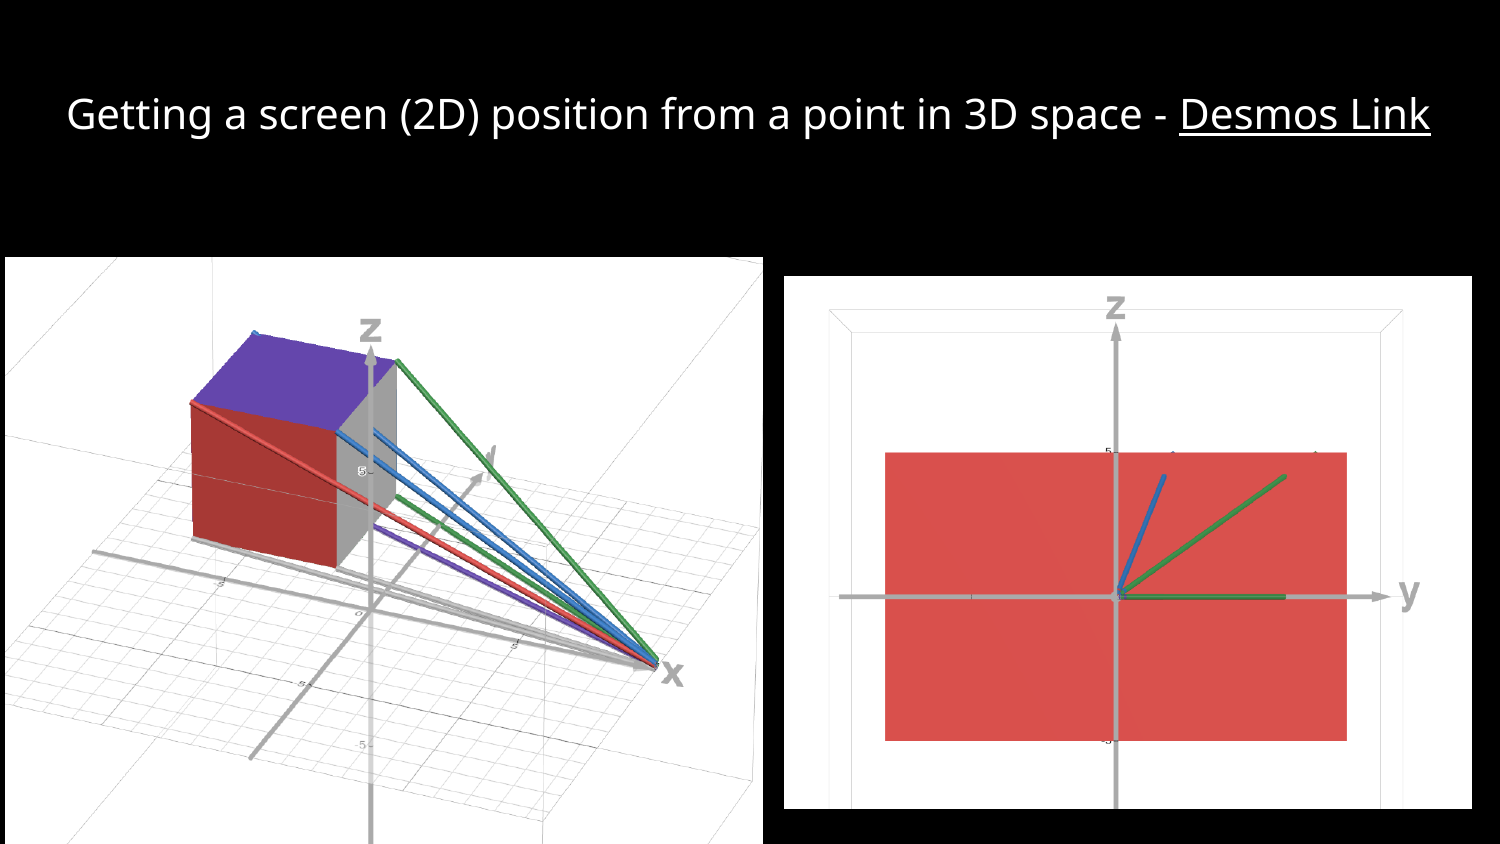

# Getting a screen (2D) position from a point in 3D space - Desmos Link